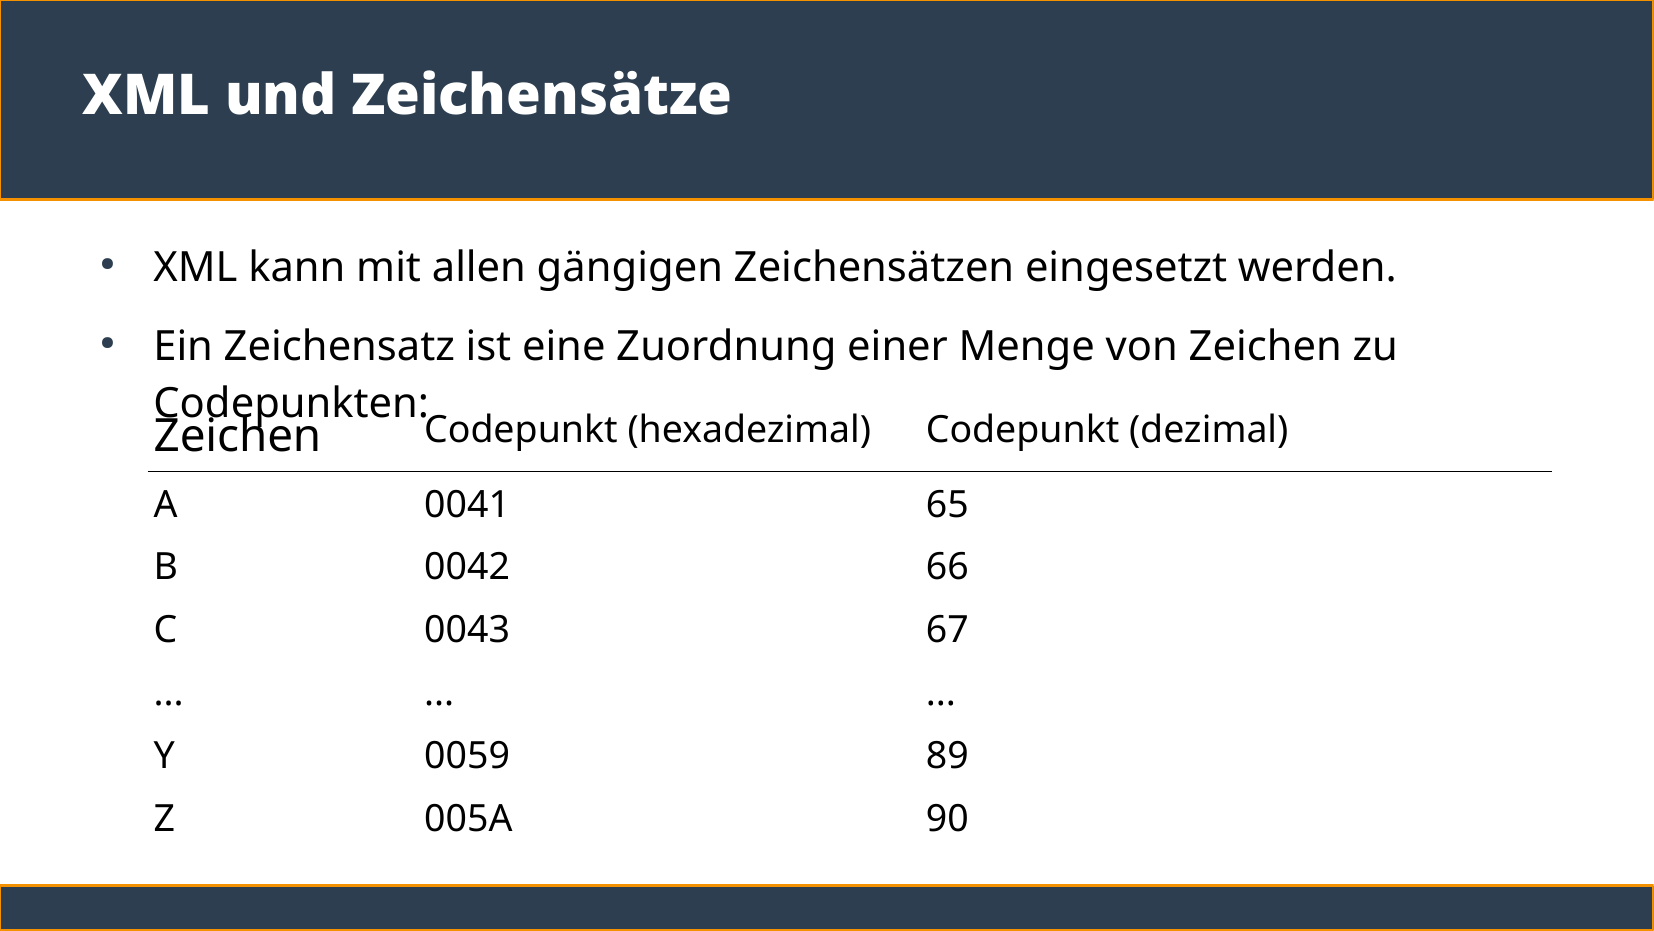

# XML und Zeichensätze
XML kann mit allen gängigen Zeichensätzen eingesetzt werden.
Ein Zeichensatz ist eine Zuordnung einer Menge von Zeichen zu Codepunkten:
| Zeichen | Codepunkt (hexadezimal) | Codepunkt (dezimal) |
| --- | --- | --- |
| A | 0041 | 65 |
| B | 0042 | 66 |
| C | 0043 | 67 |
| ... | ... | ... |
| Y | 0059 | 89 |
| Z | 005A | 90 |